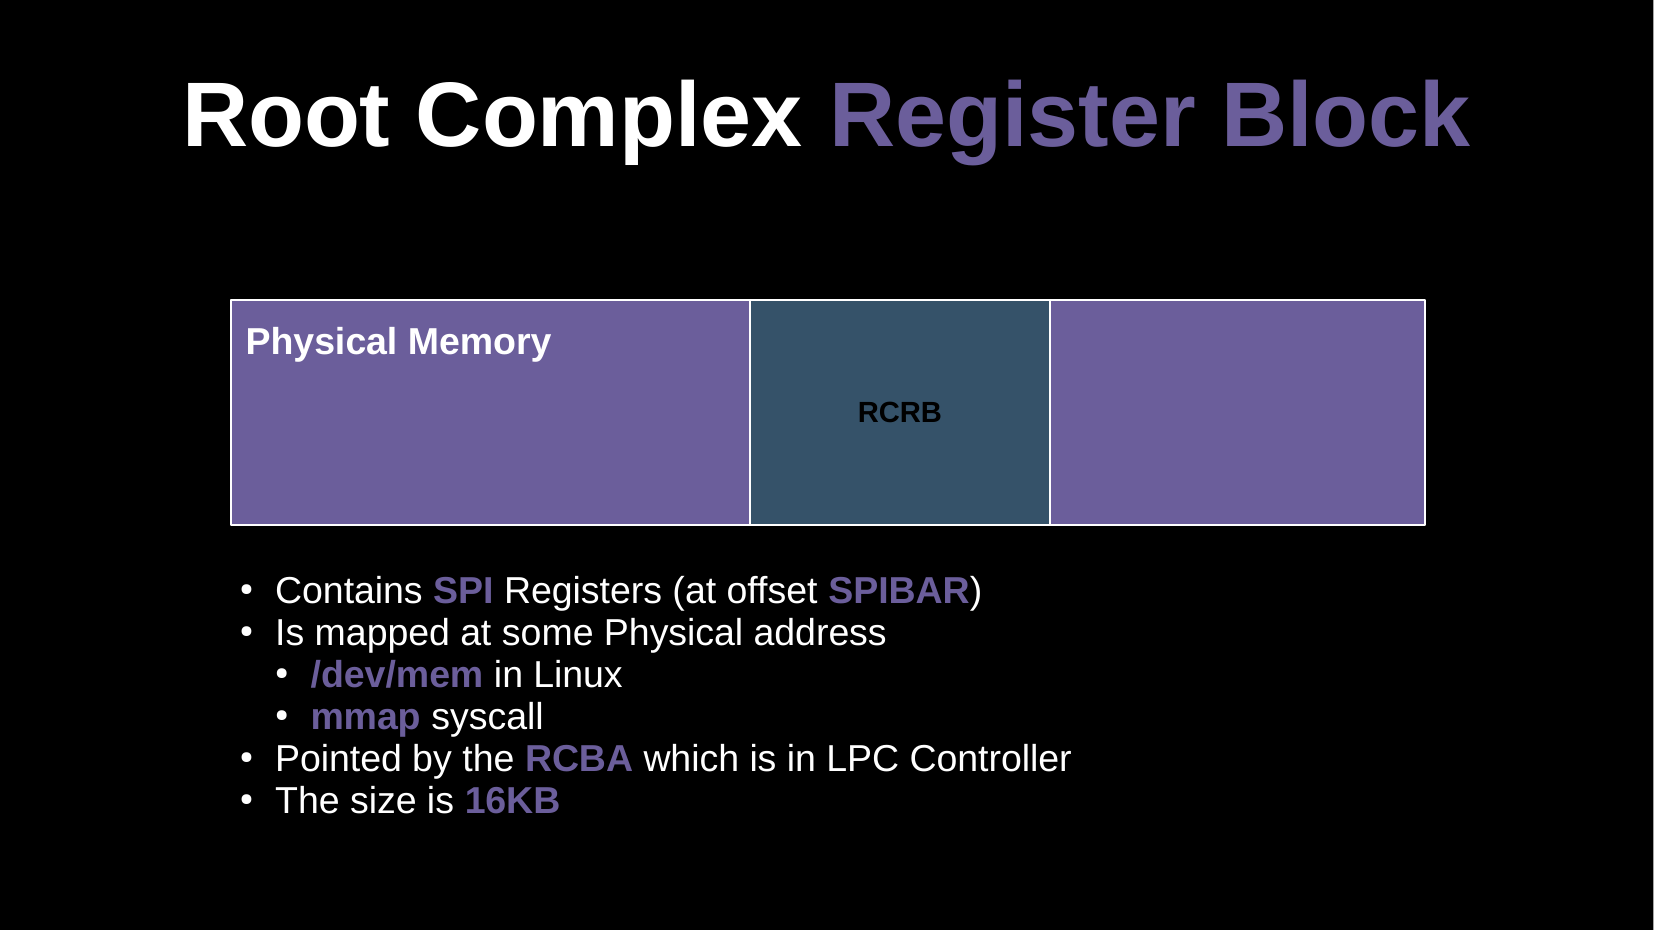

# Root Complex Register Block
RCRB
Physical Memory
Contains SPI Registers (at offset SPIBAR)
Is mapped at some Physical address
/dev/mem in Linux
mmap syscall
Pointed by the RCBA which is in LPC Controller
The size is 16KB